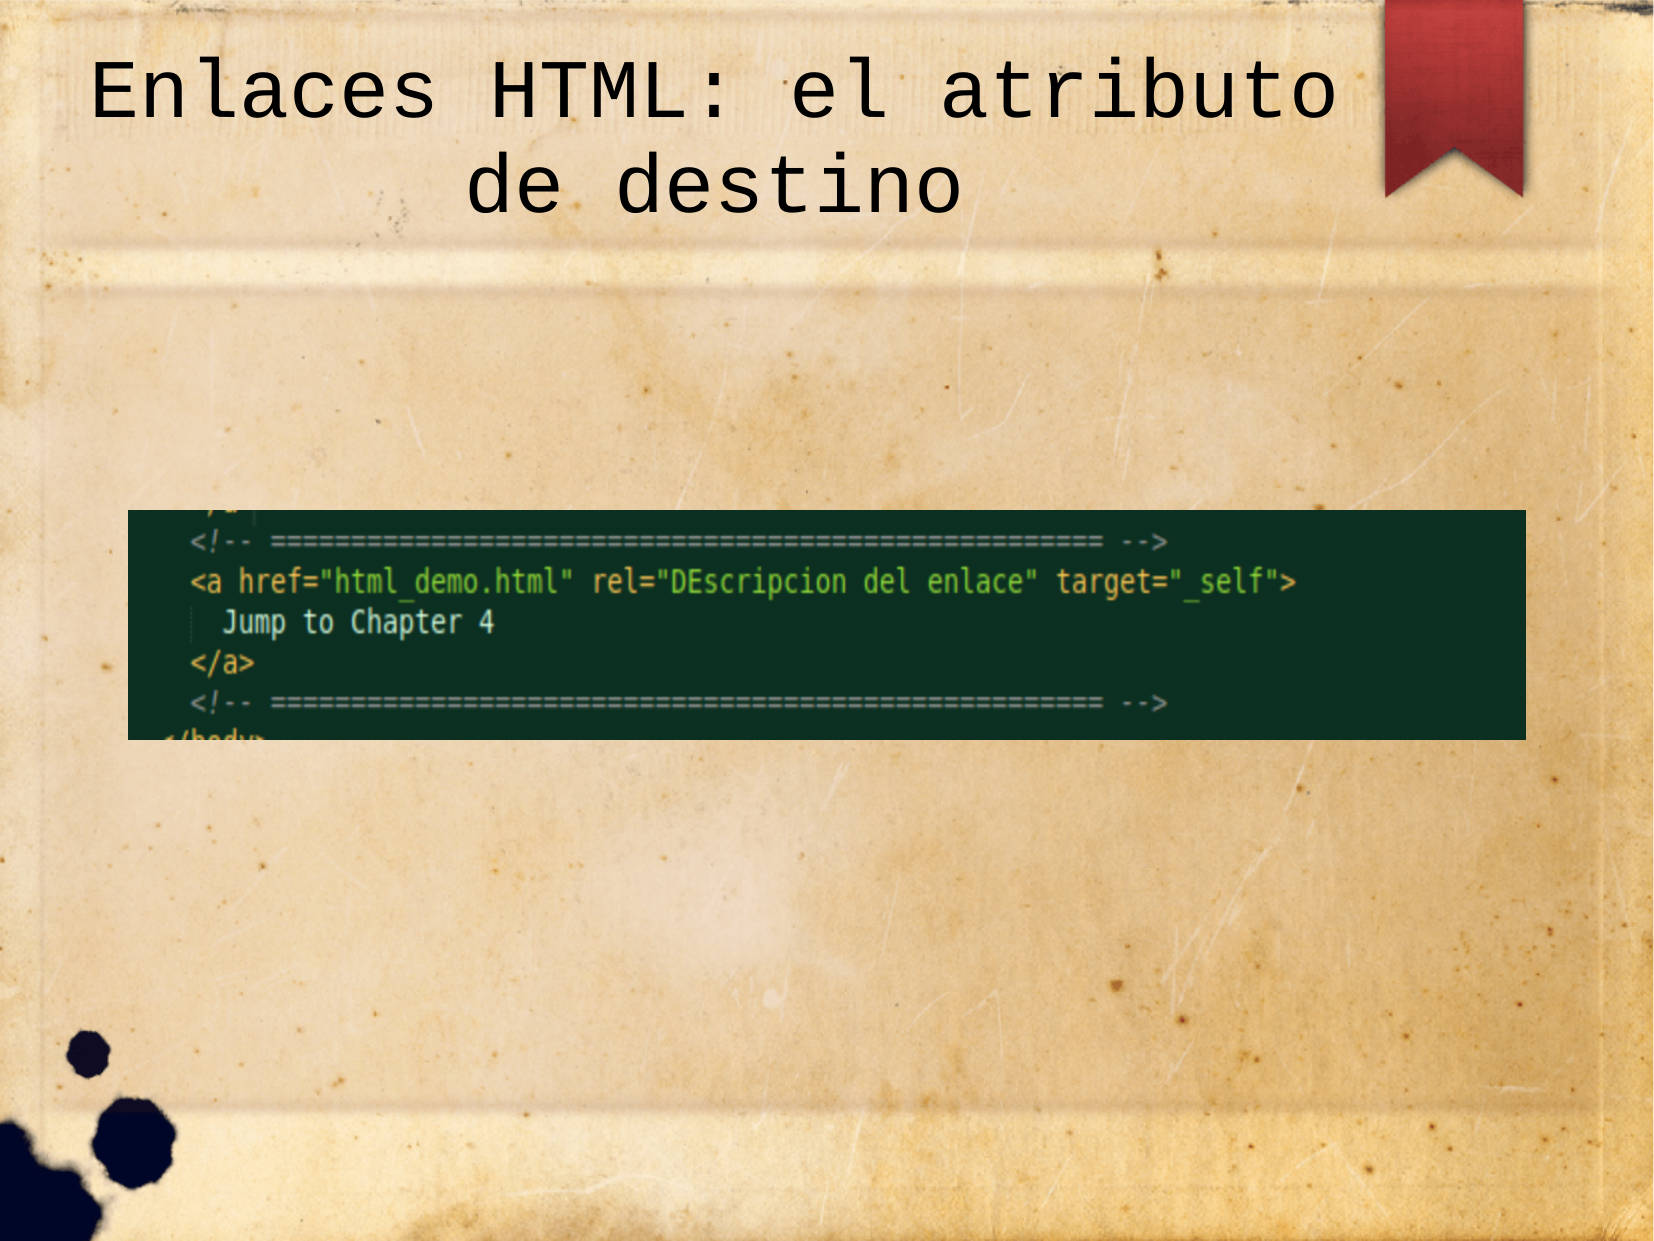

# Enlaces HTML: el atributo de destino